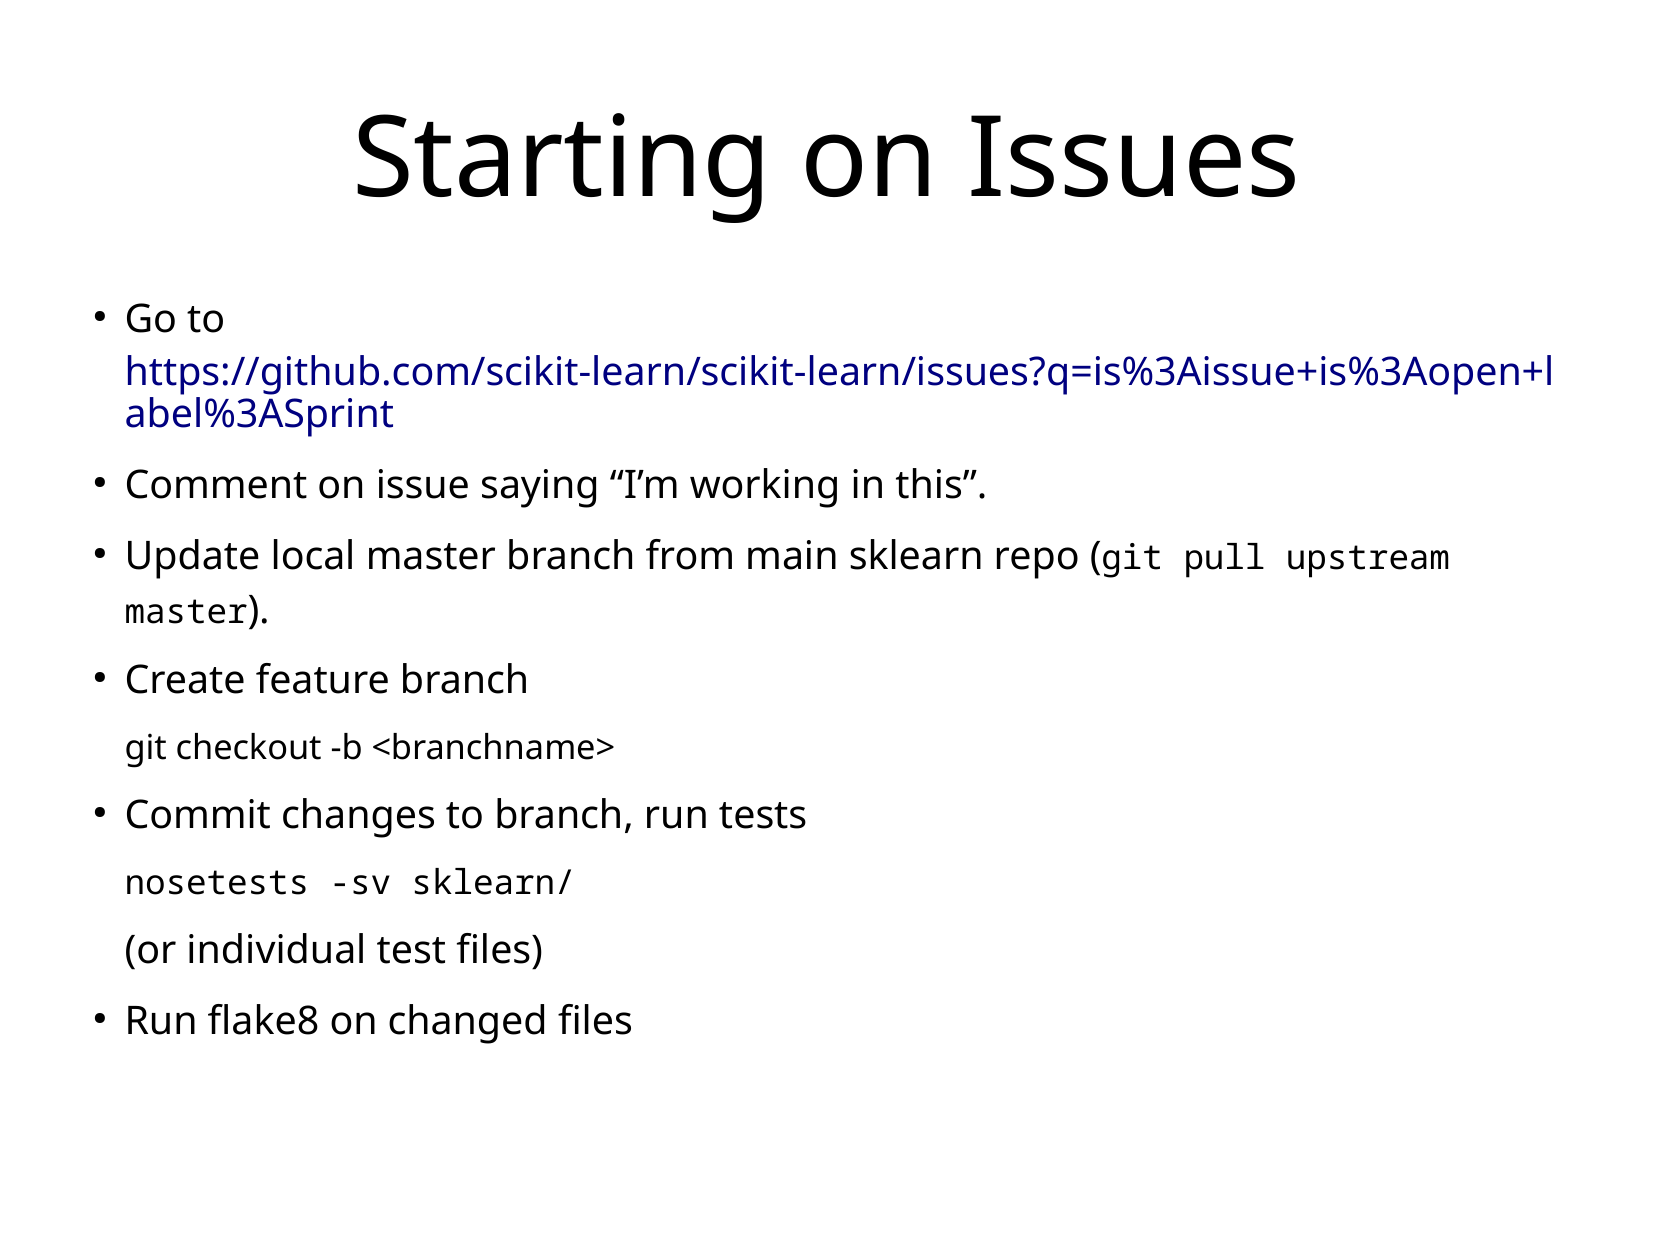

# Starting on Issues
Go to https://github.com/scikit-learn/scikit-learn/issues?q=is%3Aissue+is%3Aopen+label%3ASprint
Comment on issue saying “I’m working in this”.
Update local master branch from main sklearn repo (git pull upstream master).
Create feature branch
git checkout -b <branchname>
Commit changes to branch, run tests
nosetests -sv sklearn/
(or individual test files)
Run flake8 on changed files